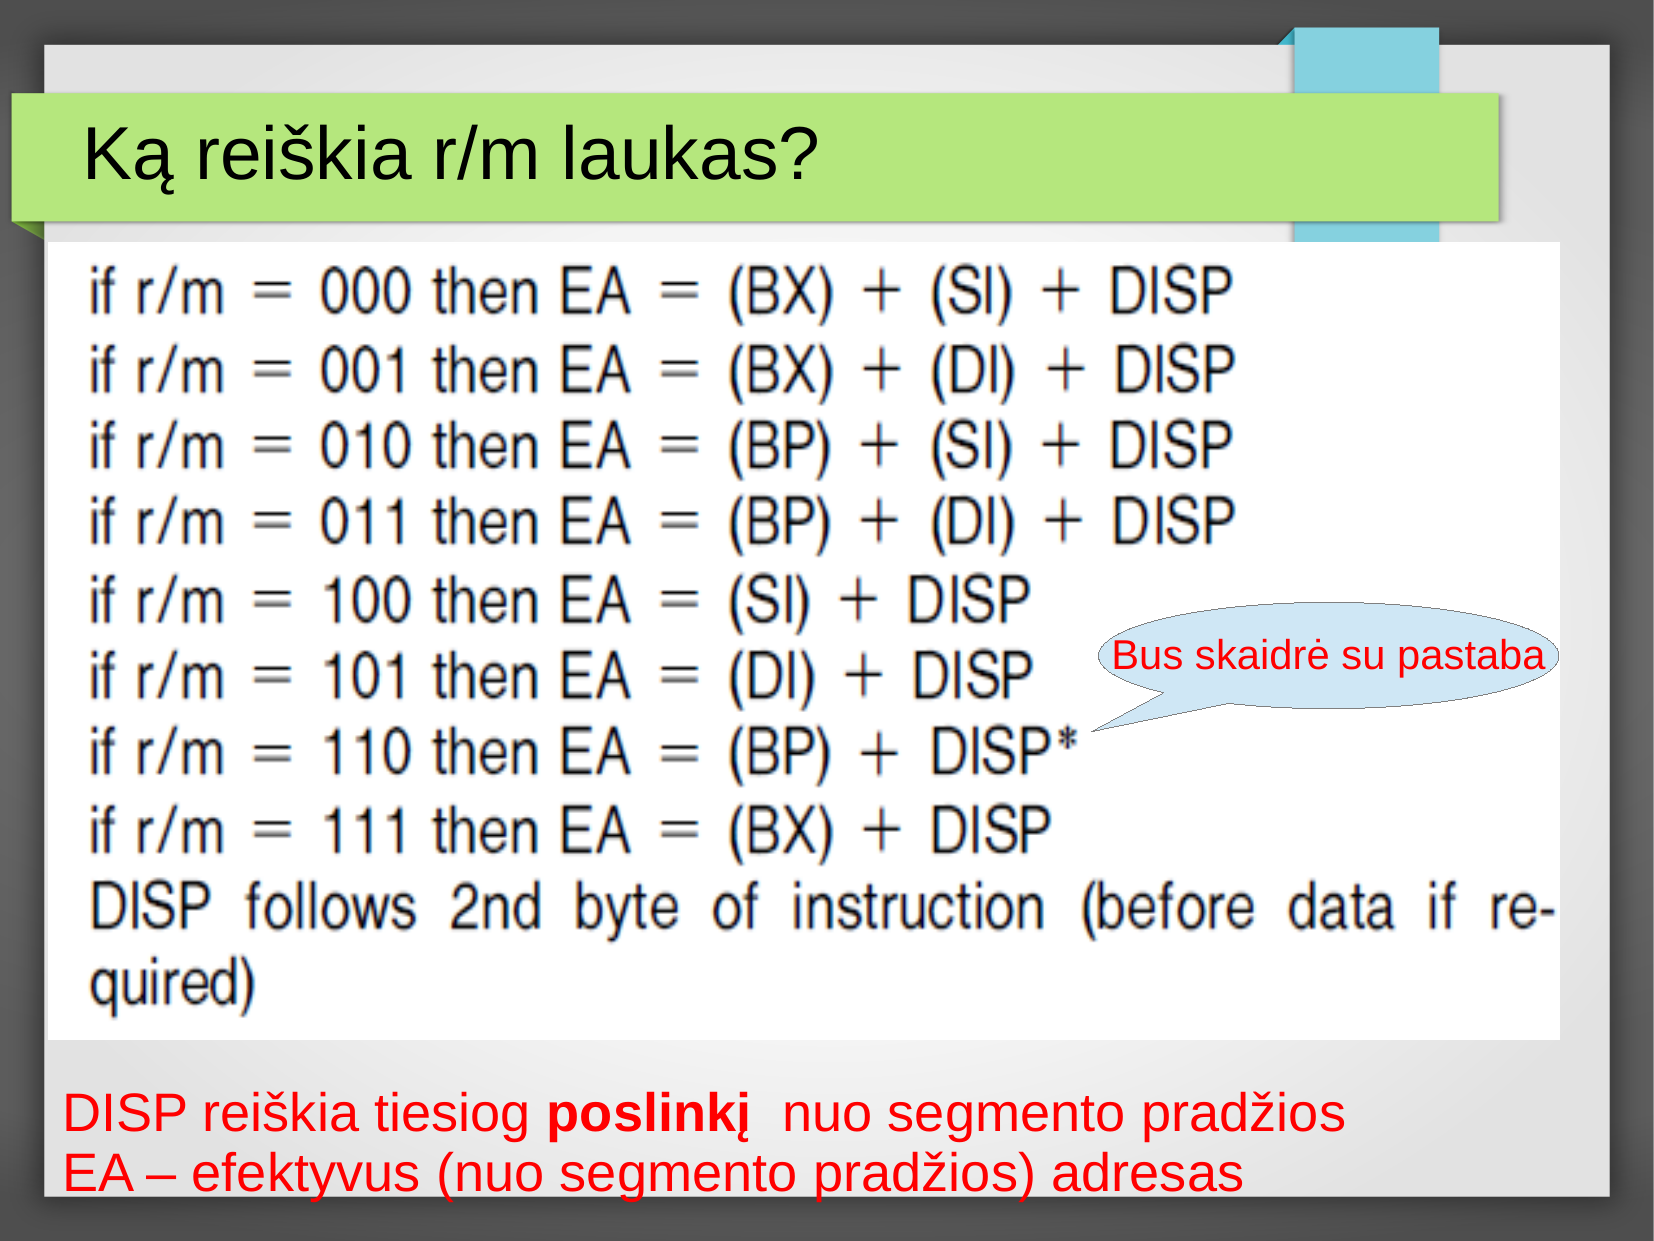

# Ką reiškia r/m laukas?
Bus skaidrė su pastaba
DISP reiškia tiesiog poslinkį nuo segmento pradžios
EA – efektyvus (nuo segmento pradžios) adresas